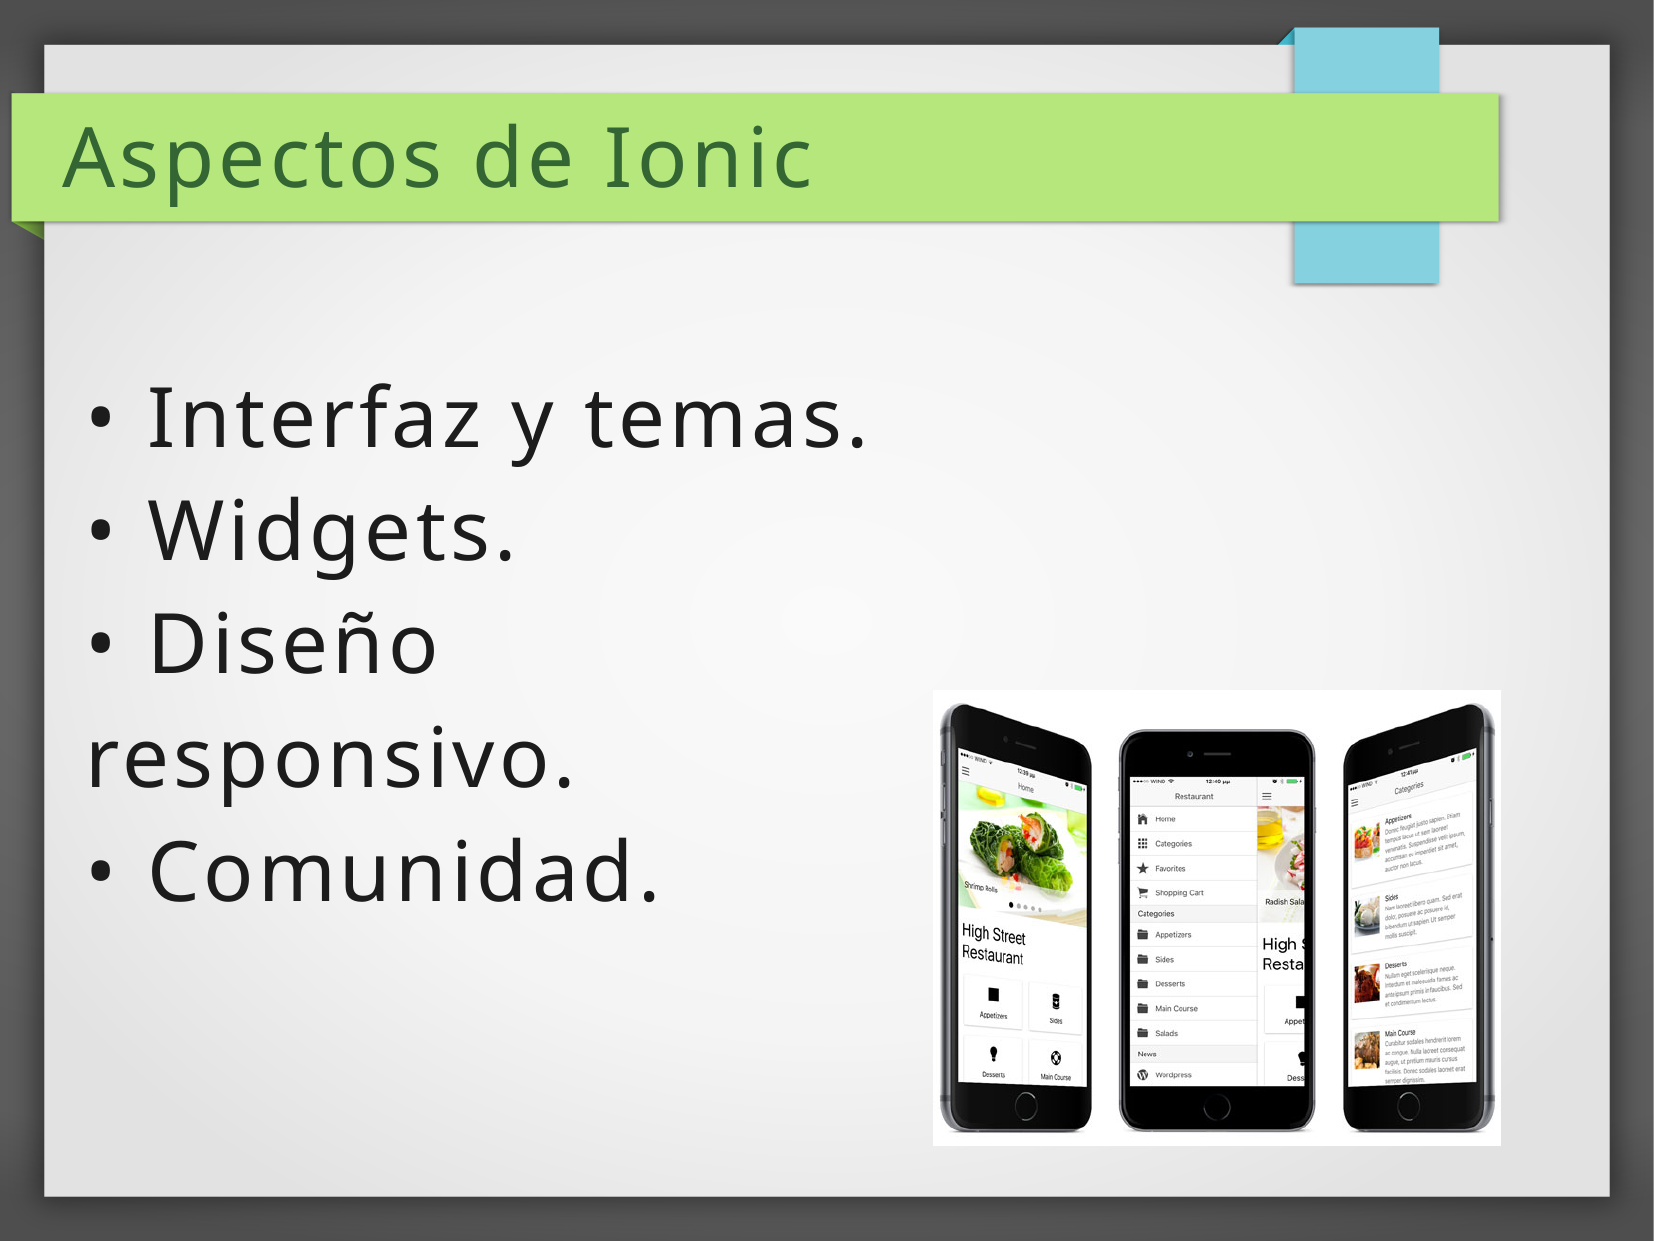

Aspectos de Ionic
• Interfaz y temas.
• Widgets.
• Diseño responsivo.
• Comunidad.